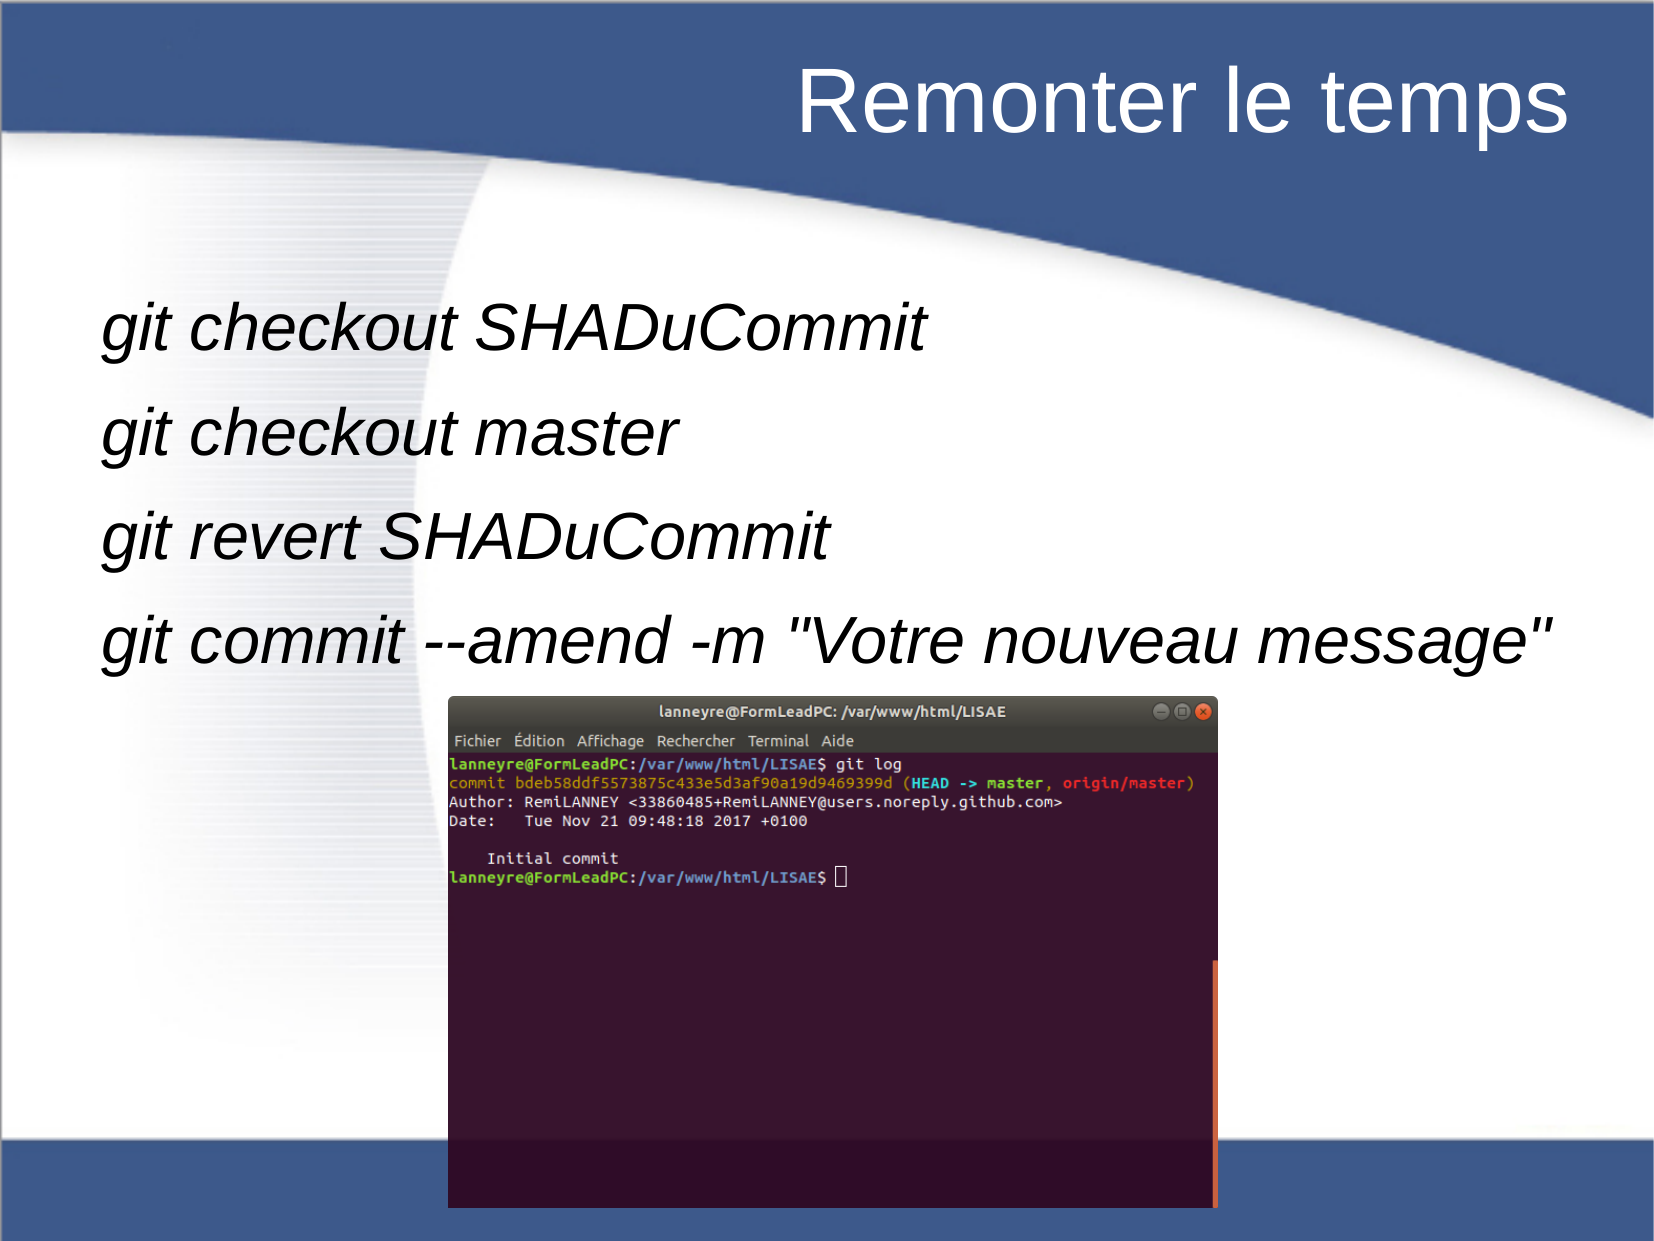

# Remonter le temps
 git checkout SHADuCommit
 git checkout master
 git revert SHADuCommit
 git commit --amend -m "Votre nouveau message"